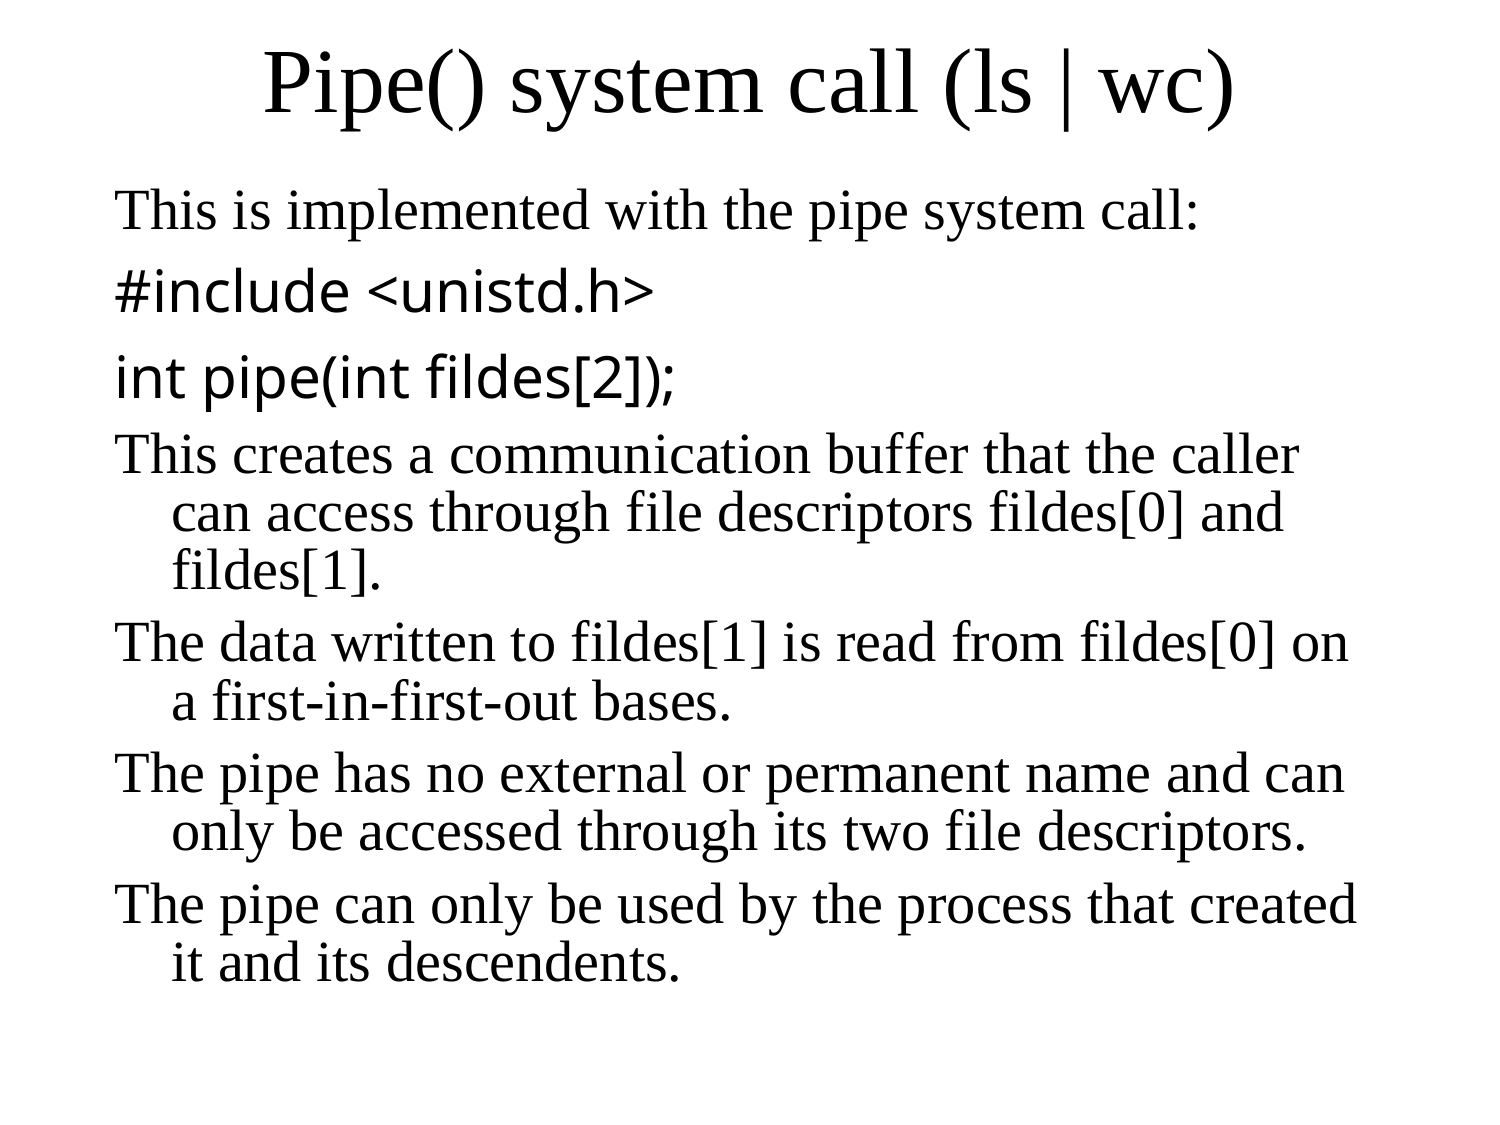

# Pipe() system call (ls | wc)
This is implemented with the pipe system call:
#include <unistd.h>
int pipe(int fildes[2]);
This creates a communication buffer that the caller can access through file descriptors fildes[0] and fildes[1].
The data written to fildes[1] is read from fildes[0] on a first-in-first-out bases.
The pipe has no external or permanent name and can only be accessed through its two file descriptors.
The pipe can only be used by the process that created it and its descendents.